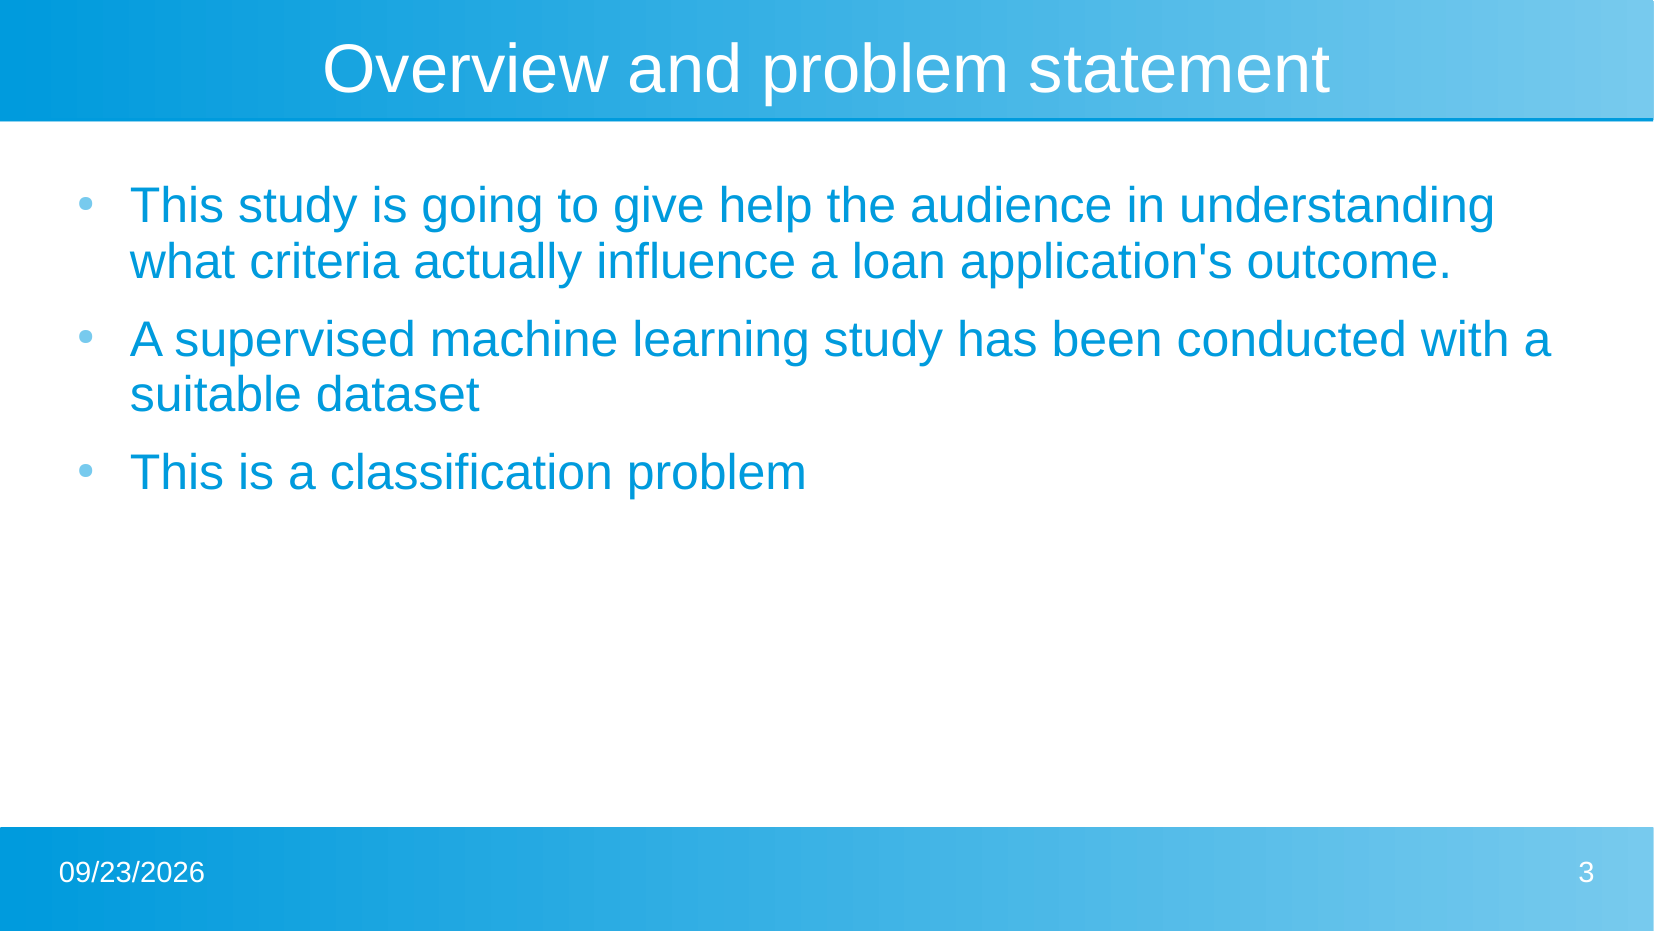

# Overview and problem statement
This study is going to give help the audience in understanding what criteria actually influence a loan application's outcome.
A supervised machine learning study has been conducted with a suitable dataset
This is a classification problem
3